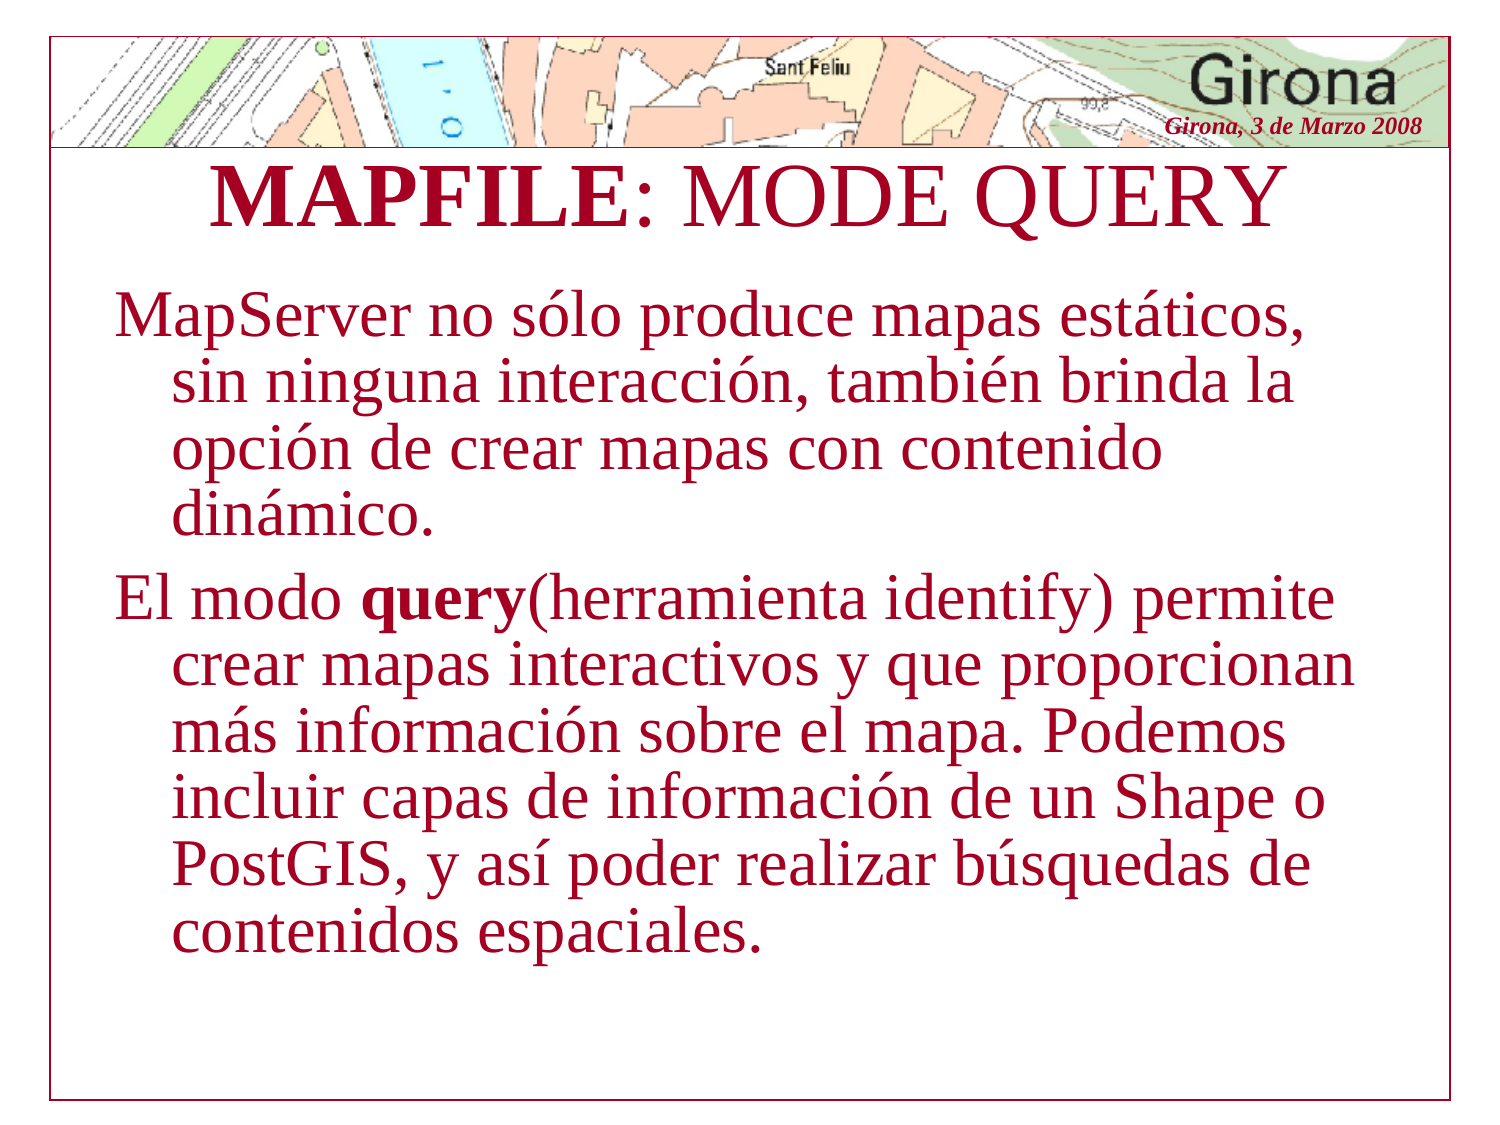

MAPFILE: MODE QUERY
# MapServer no sólo produce mapas estáticos, sin ninguna interacción, también brinda la opción de crear mapas con contenido dinámico.
El modo query(herramienta identify) permite crear mapas interactivos y que proporcionan más información sobre el mapa. Podemos incluir capas de información de un Shape o PostGIS, y así poder realizar búsquedas de contenidos espaciales.